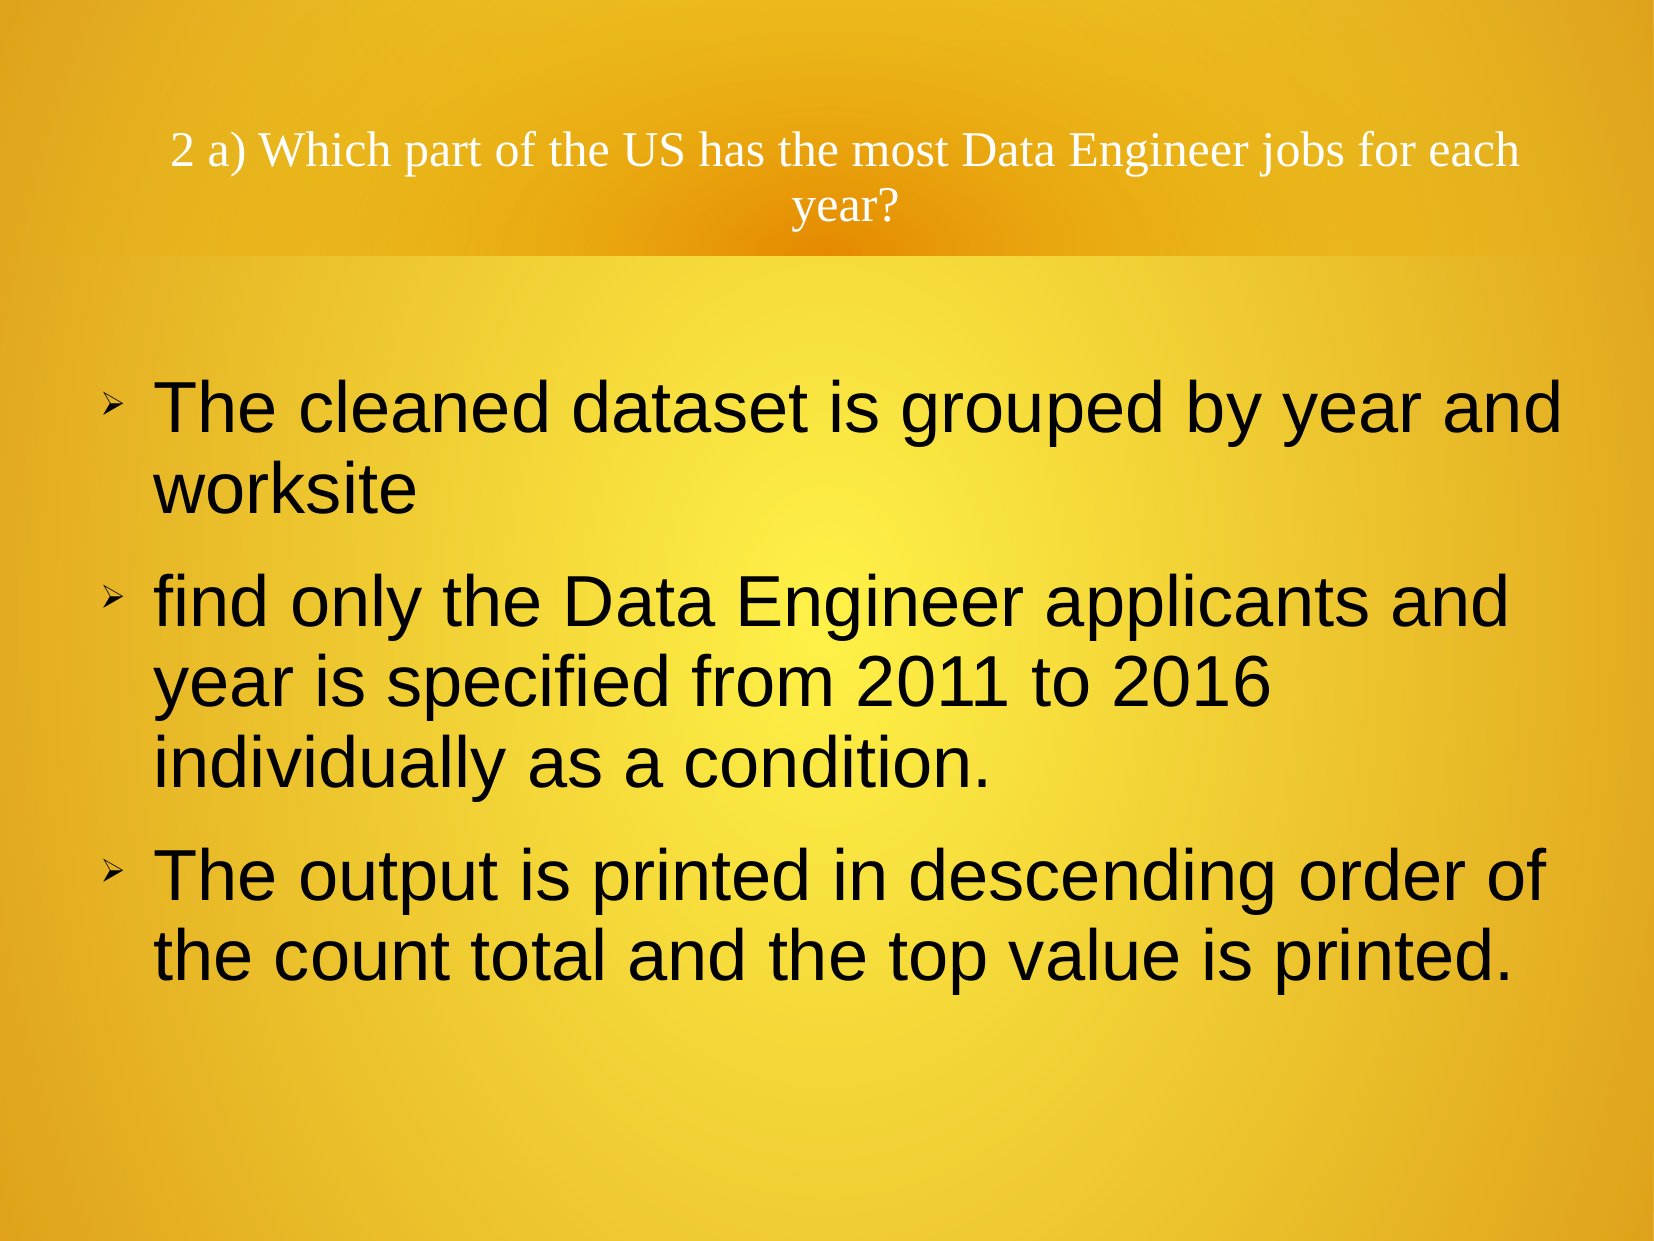

# 2 a) Which part of the US has the most Data Engineer jobs for each year?
The cleaned dataset is grouped by year and worksite
find only the Data Engineer applicants and year is specified from 2011 to 2016 individually as a condition.
The output is printed in descending order of the count total and the top value is printed.